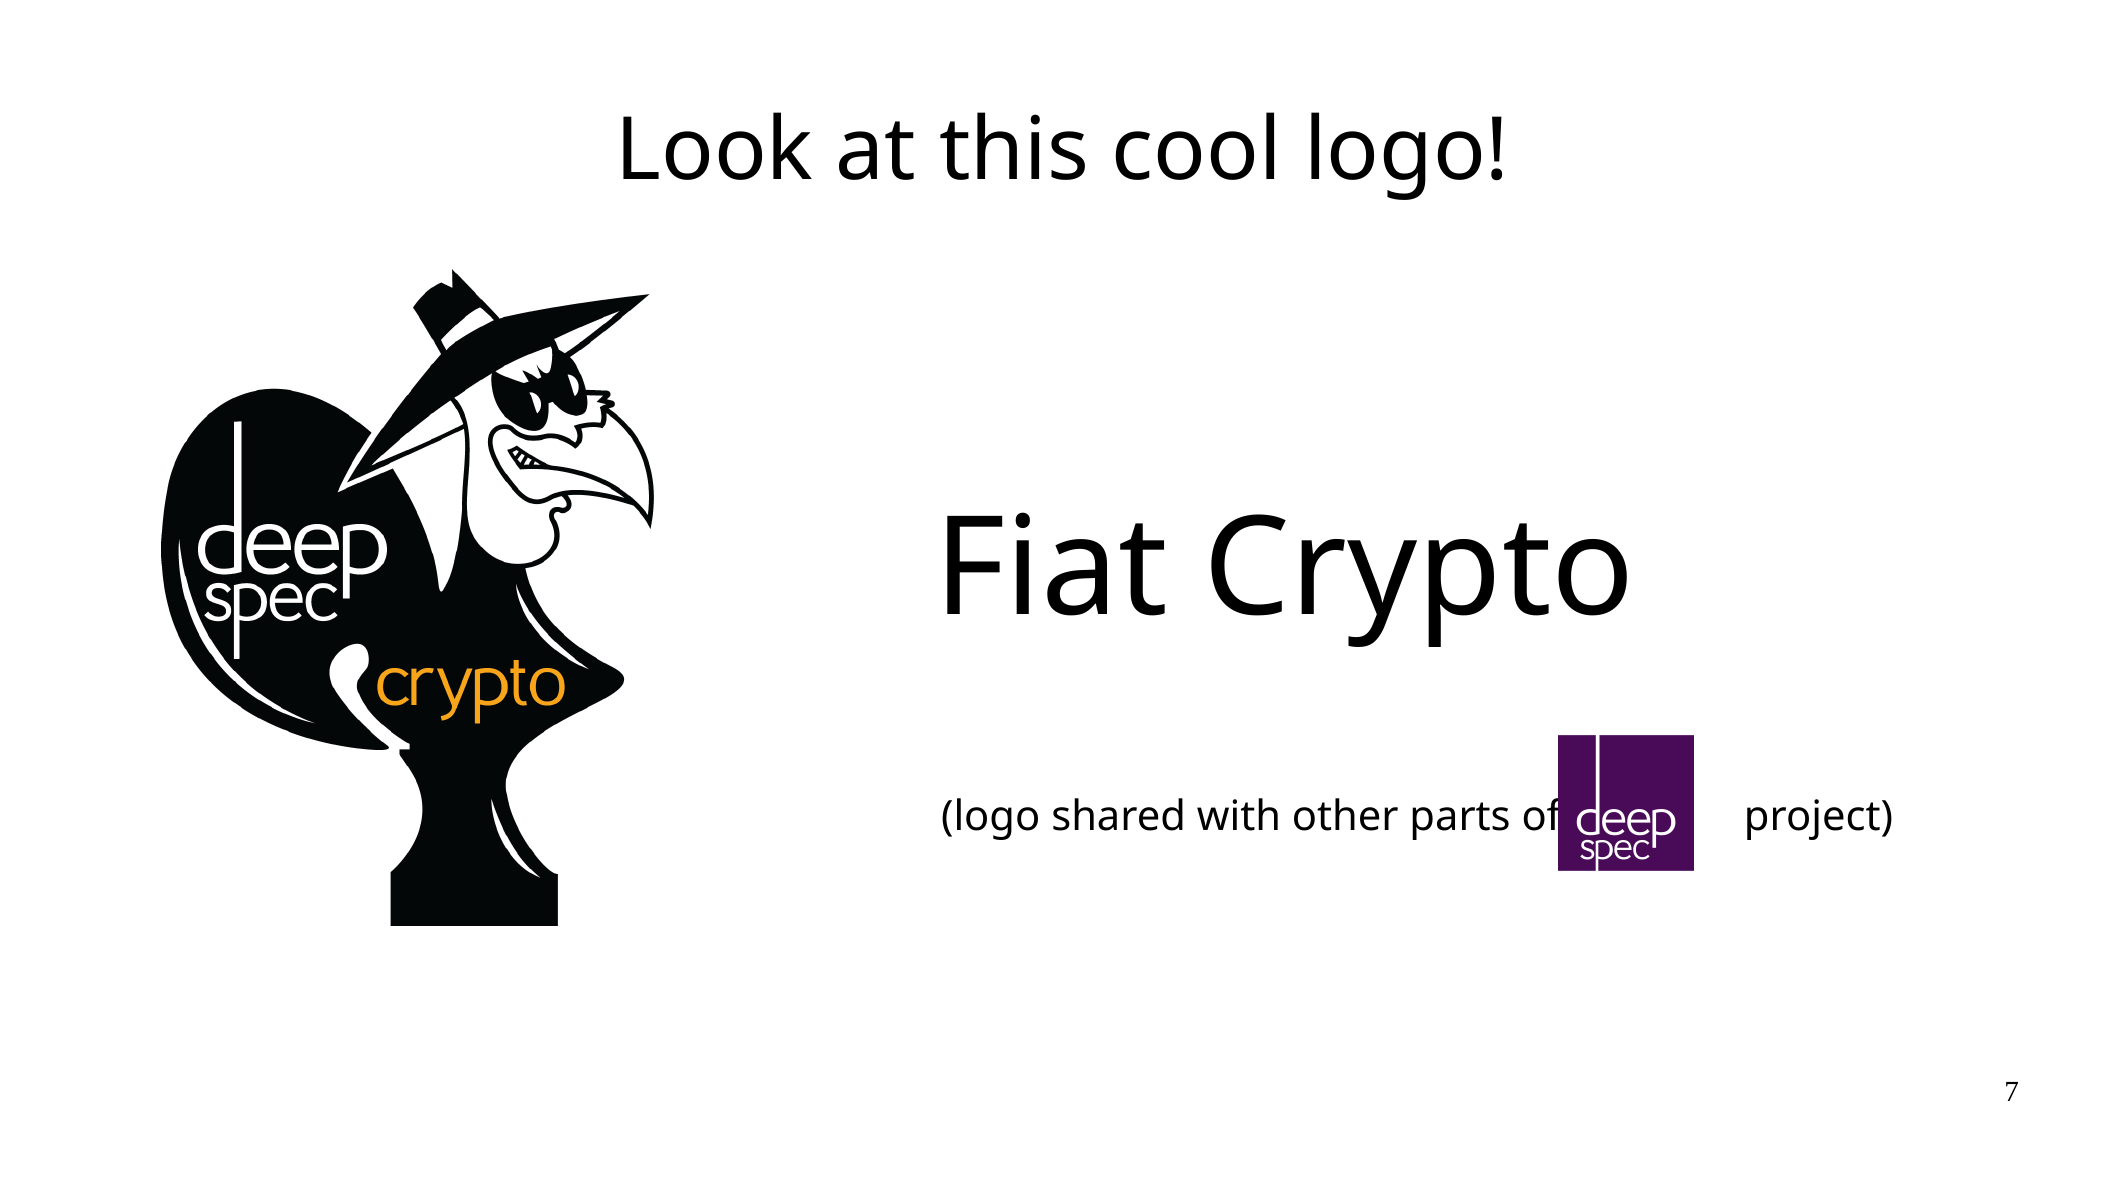

# Look at this cool logo!
Fiat Crypto
(logo shared with other parts of project)
7